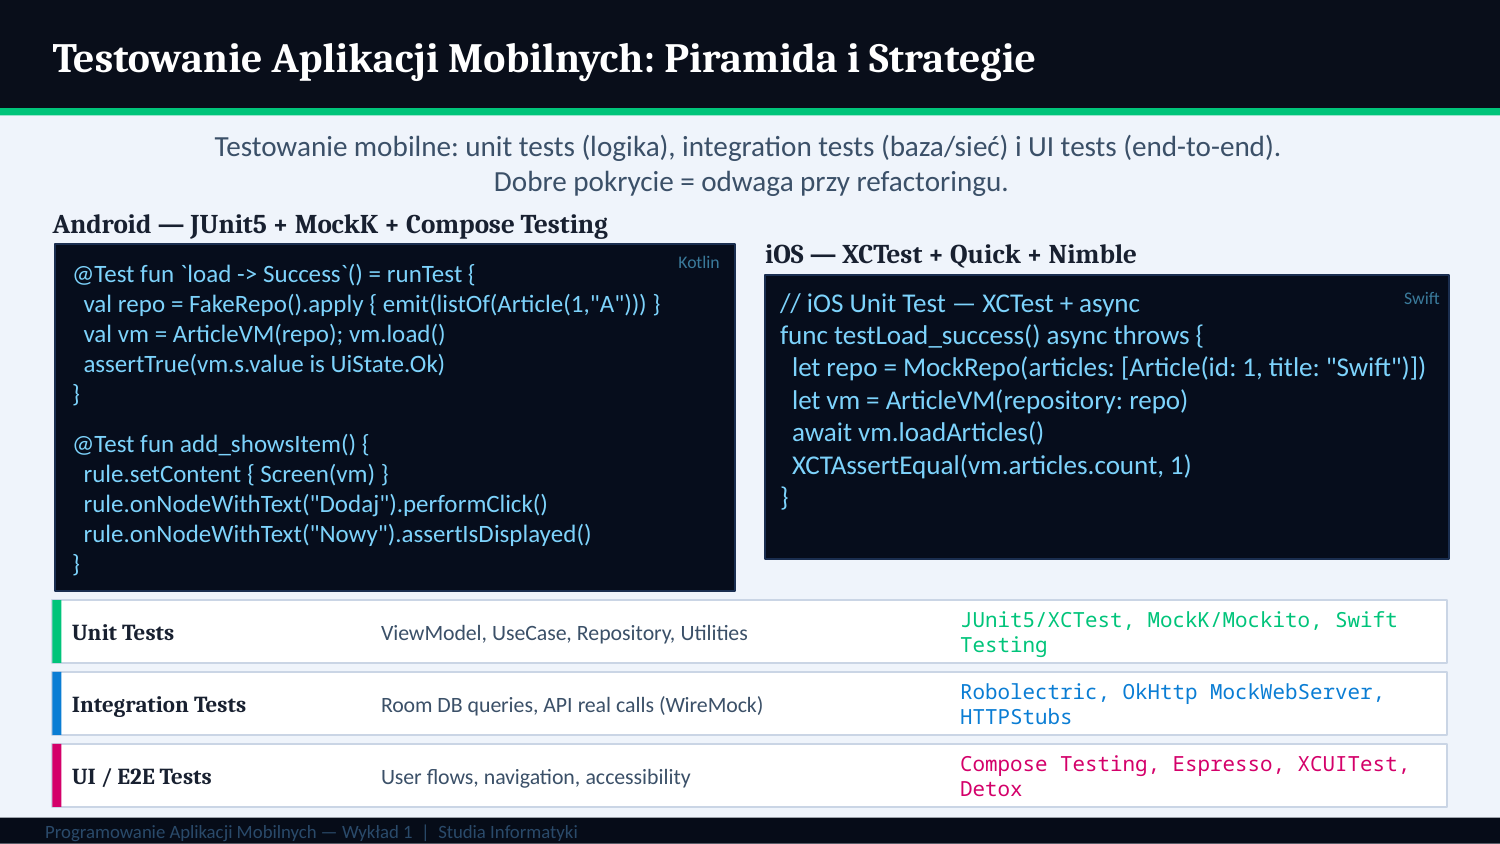

Testowanie Aplikacji Mobilnych: Piramida i Strategie
Testowanie mobilne: unit tests (logika), integration tests (baza/sieć) i UI tests (end-to-end).
Dobre pokrycie = odwaga przy refactoringu.
Android — JUnit5 + MockK + Compose Testing
iOS — XCTest + Quick + Nimble
Kotlin
@Test fun `load -> Success`() = runTest {
  val repo = FakeRepo().apply { emit(listOf(Article(1,"A"))) }
  val vm = ArticleVM(repo); vm.load()
  assertTrue(vm.s.value is UiState.Ok)
}
@Test fun add_showsItem() {
  rule.setContent { Screen(vm) }
  rule.onNodeWithText("Dodaj").performClick()
  rule.onNodeWithText("Nowy").assertIsDisplayed()
}
Swift
// iOS Unit Test — XCTest + async
func testLoad_success() async throws {
  let repo = MockRepo(articles: [Article(id: 1, title: "Swift")])
  let vm = ArticleVM(repository: repo)
  await vm.loadArticles()
  XCTAssertEqual(vm.articles.count, 1)
}
Unit Tests
ViewModel, UseCase, Repository, Utilities
JUnit5/XCTest, MockK/Mockito, Swift Testing
Integration Tests
Room DB queries, API real calls (WireMock)
Robolectric, OkHttp MockWebServer, HTTPStubs
UI / E2E Tests
User flows, navigation, accessibility
Compose Testing, Espresso, XCUITest, Detox
Programowanie Aplikacji Mobilnych — Wykład 1 | Studia Informatyki